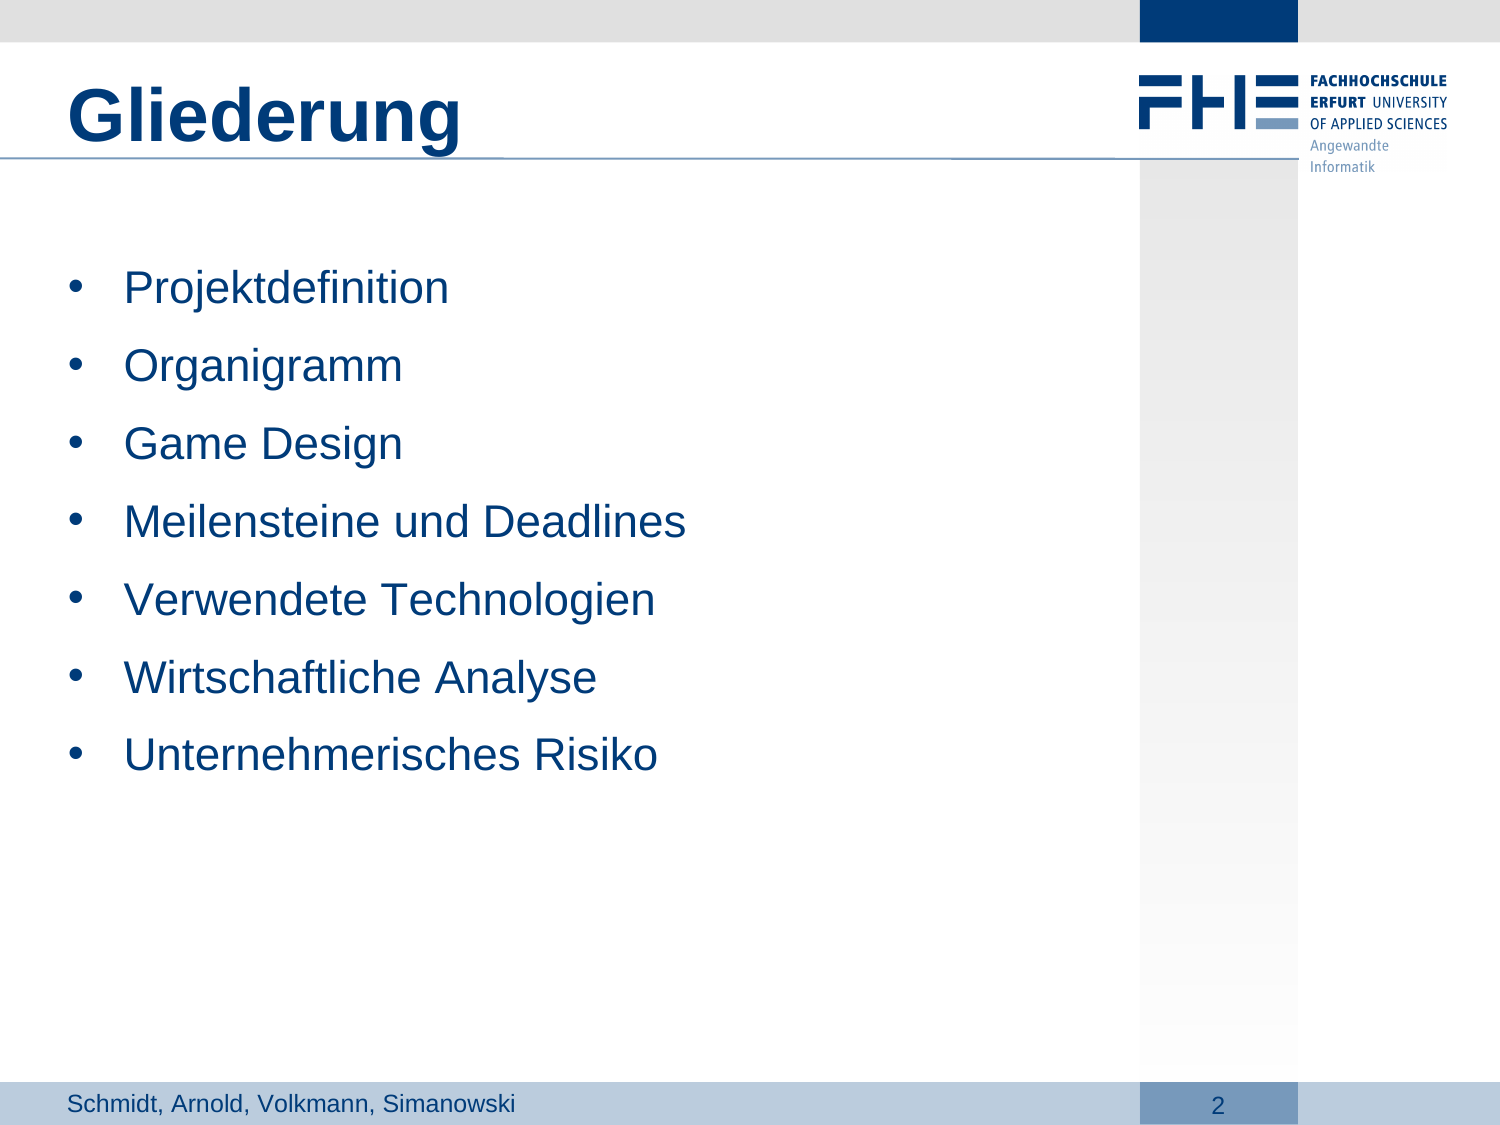

# Gliederung
Projektdefinition
Organigramm
Game Design
Meilensteine und Deadlines
Verwendete Technologien
Wirtschaftliche Analyse
Unternehmerisches Risiko